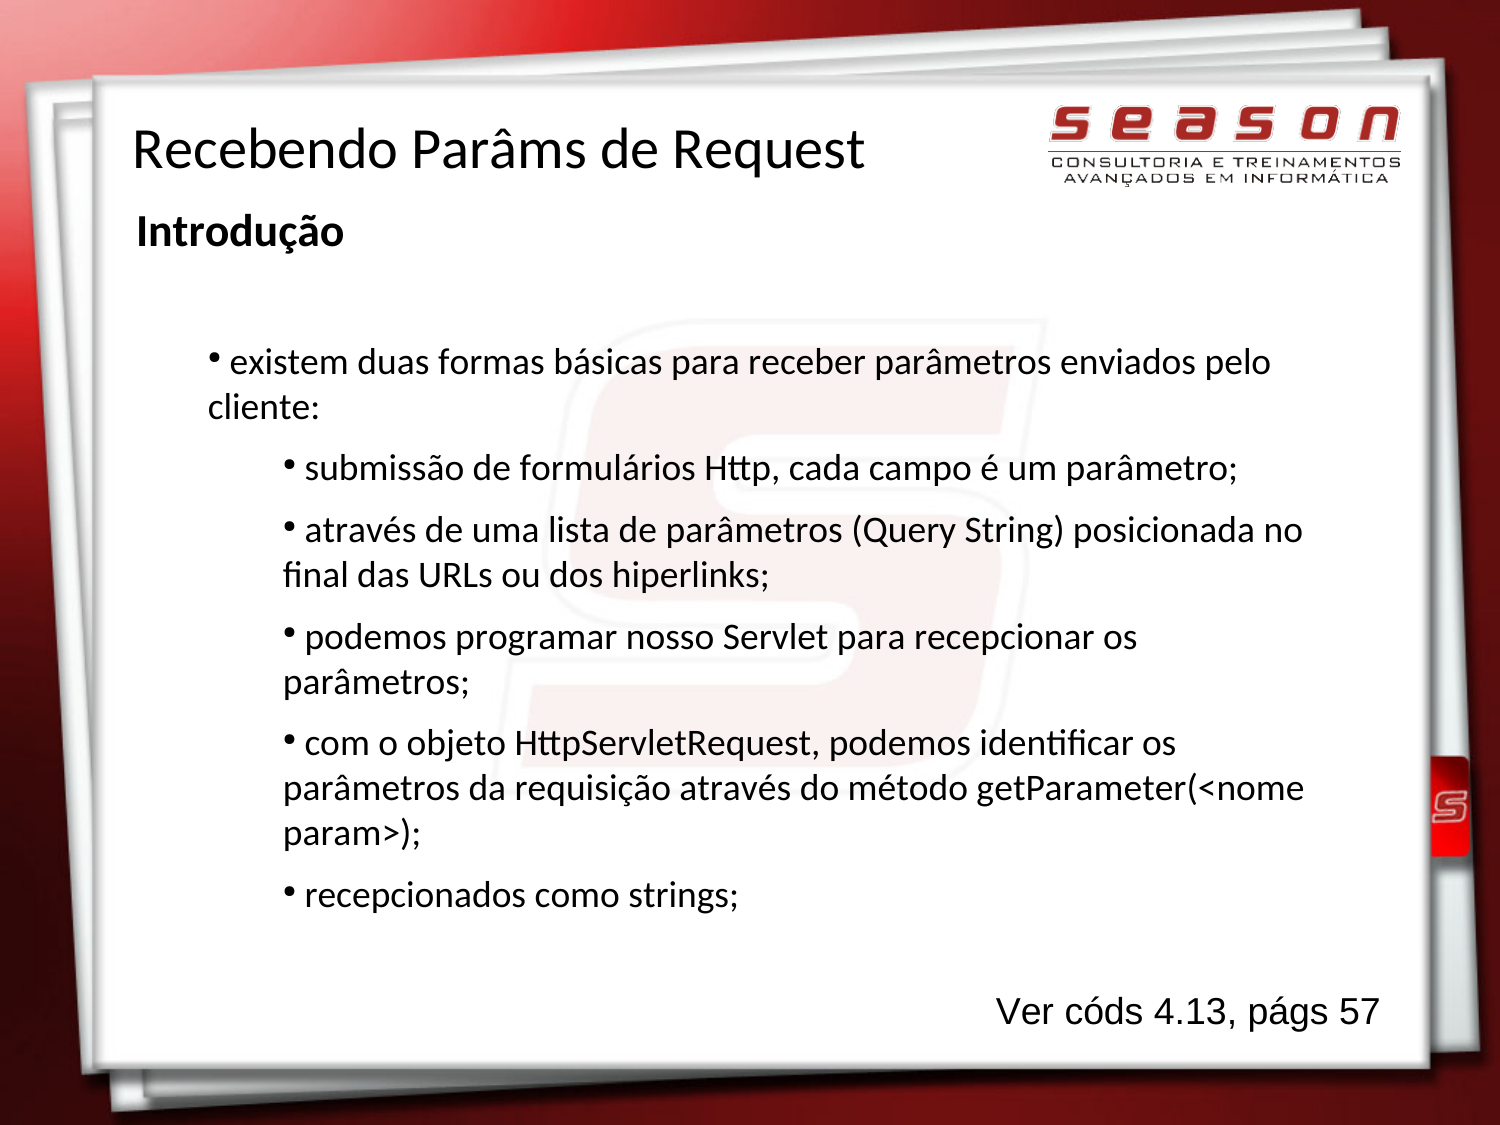

# Recebendo Parâms de Request
Introdução
 existem duas formas básicas para receber parâmetros enviados pelo cliente:
 submissão de formulários Http, cada campo é um parâmetro;
 através de uma lista de parâmetros (Query String) posicionada no final das URLs ou dos hiperlinks;
 podemos programar nosso Servlet para recepcionar os parâmetros;
 com o objeto HttpServletRequest, podemos identificar os parâmetros da requisição através do método getParameter(<nome param>);
 recepcionados como strings;
Ver códs 4.13, págs 57